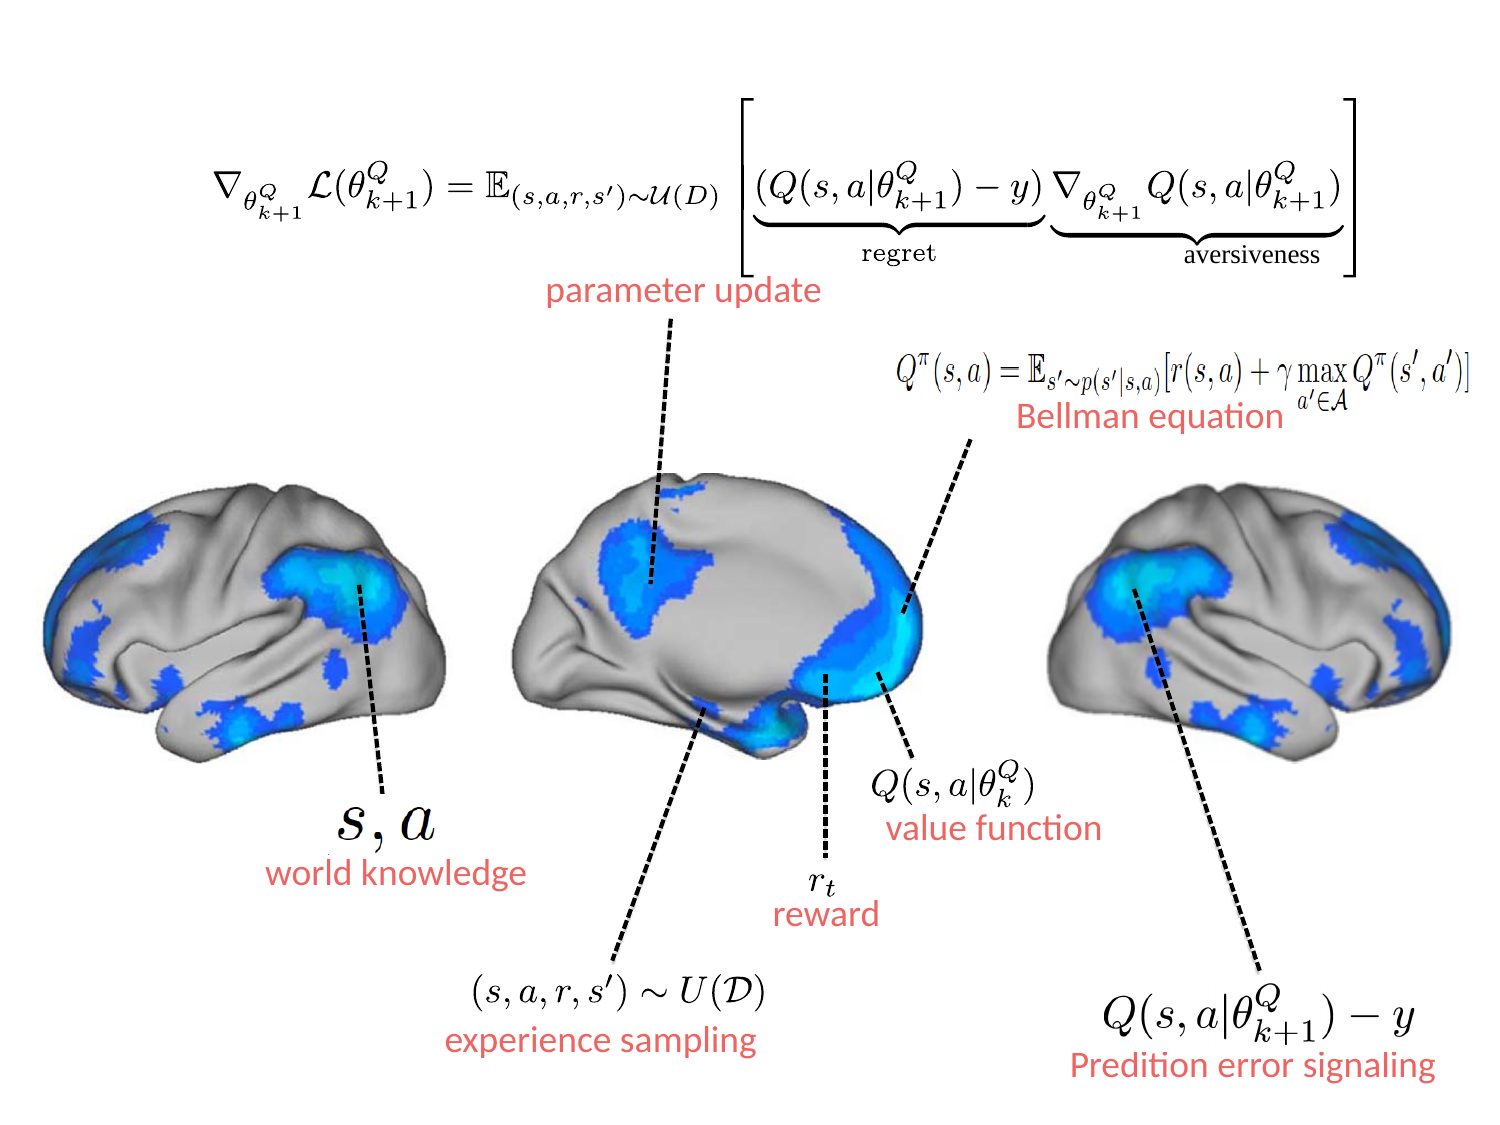

aversiveness
parameter update
Bellman equation
value function
world knowledge
 reward
experience sampling
Predition error signaling